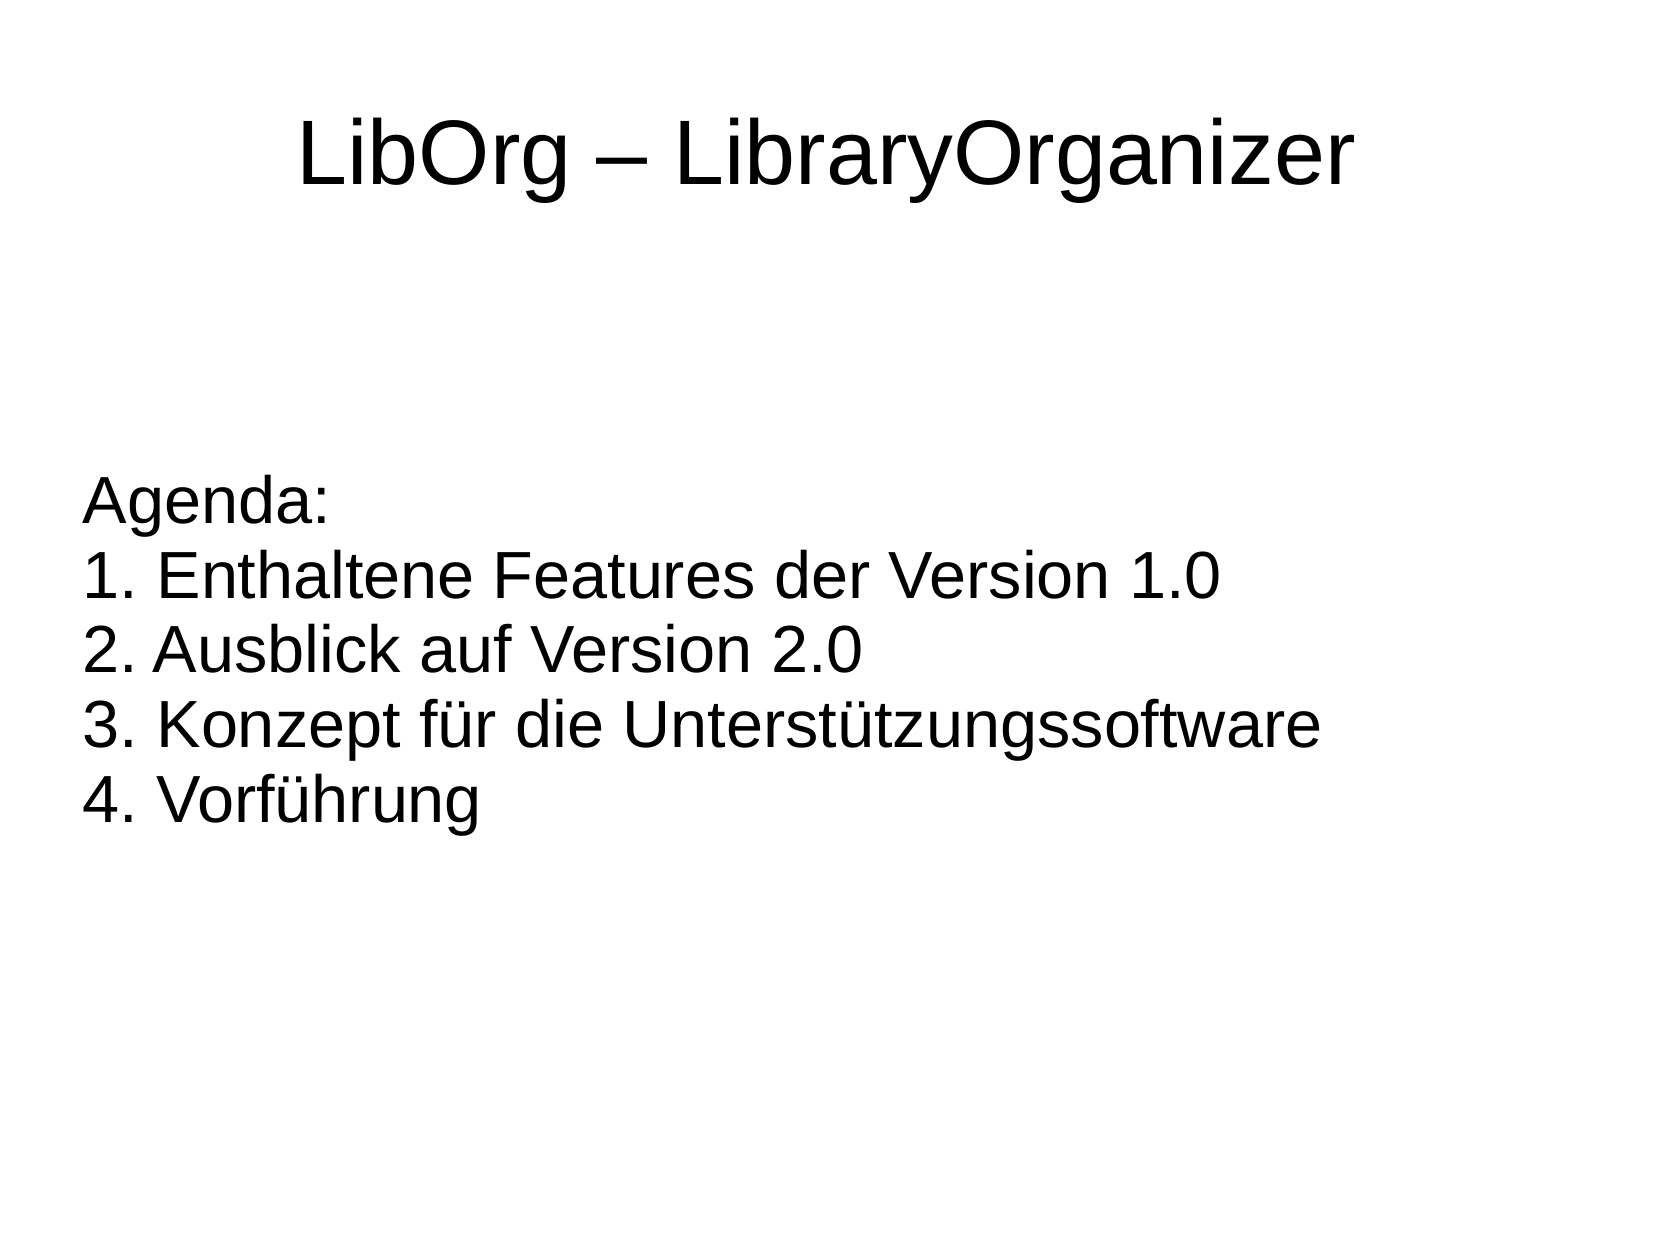

# LibOrg – LibraryOrganizer
Agenda:
1. Enthaltene Features der Version 1.0
2. Ausblick auf Version 2.0
3. Konzept für die Unterstützungssoftware
4. Vorführung